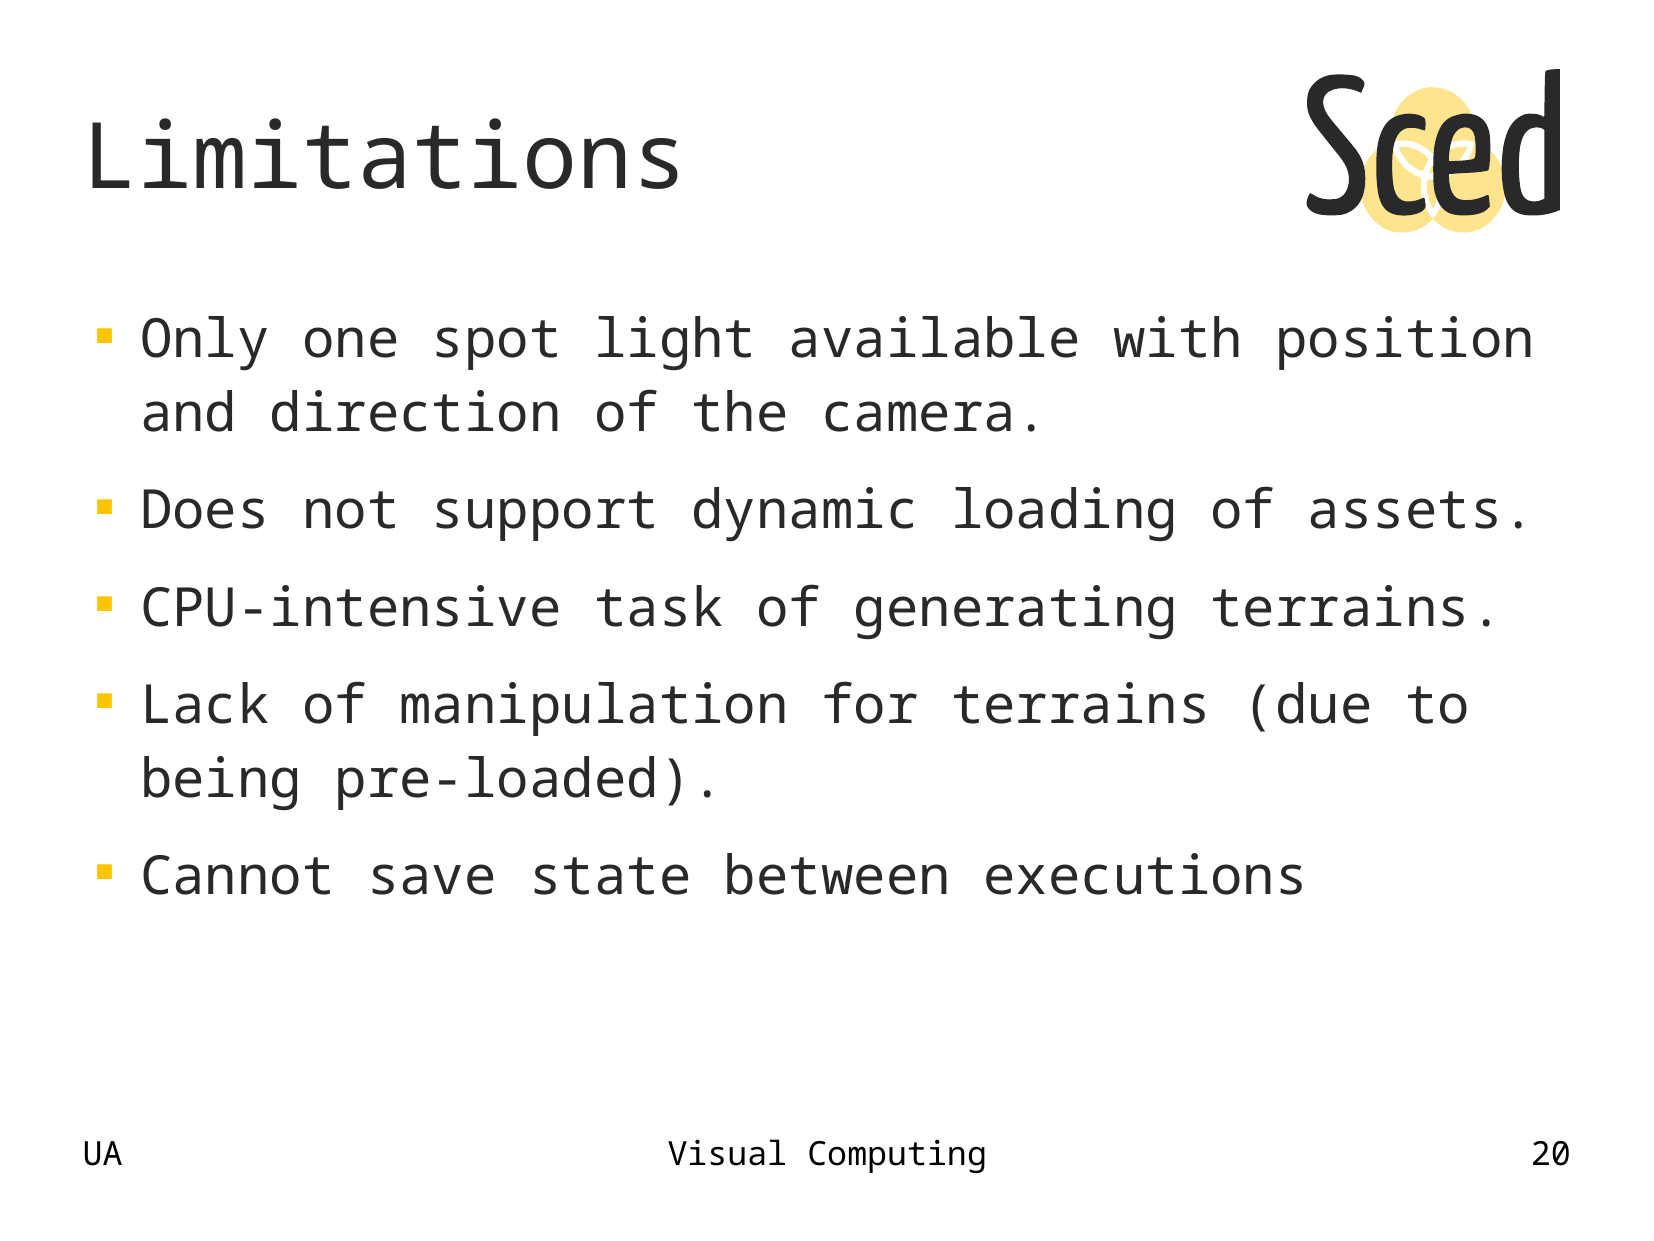

# Limitations
Only one spot light available with position and direction of the camera.
Does not support dynamic loading of assets.
CPU-intensive task of generating terrains.
Lack of manipulation for terrains (due to being pre-loaded).
Cannot save state between executions
UA
Visual Computing
20